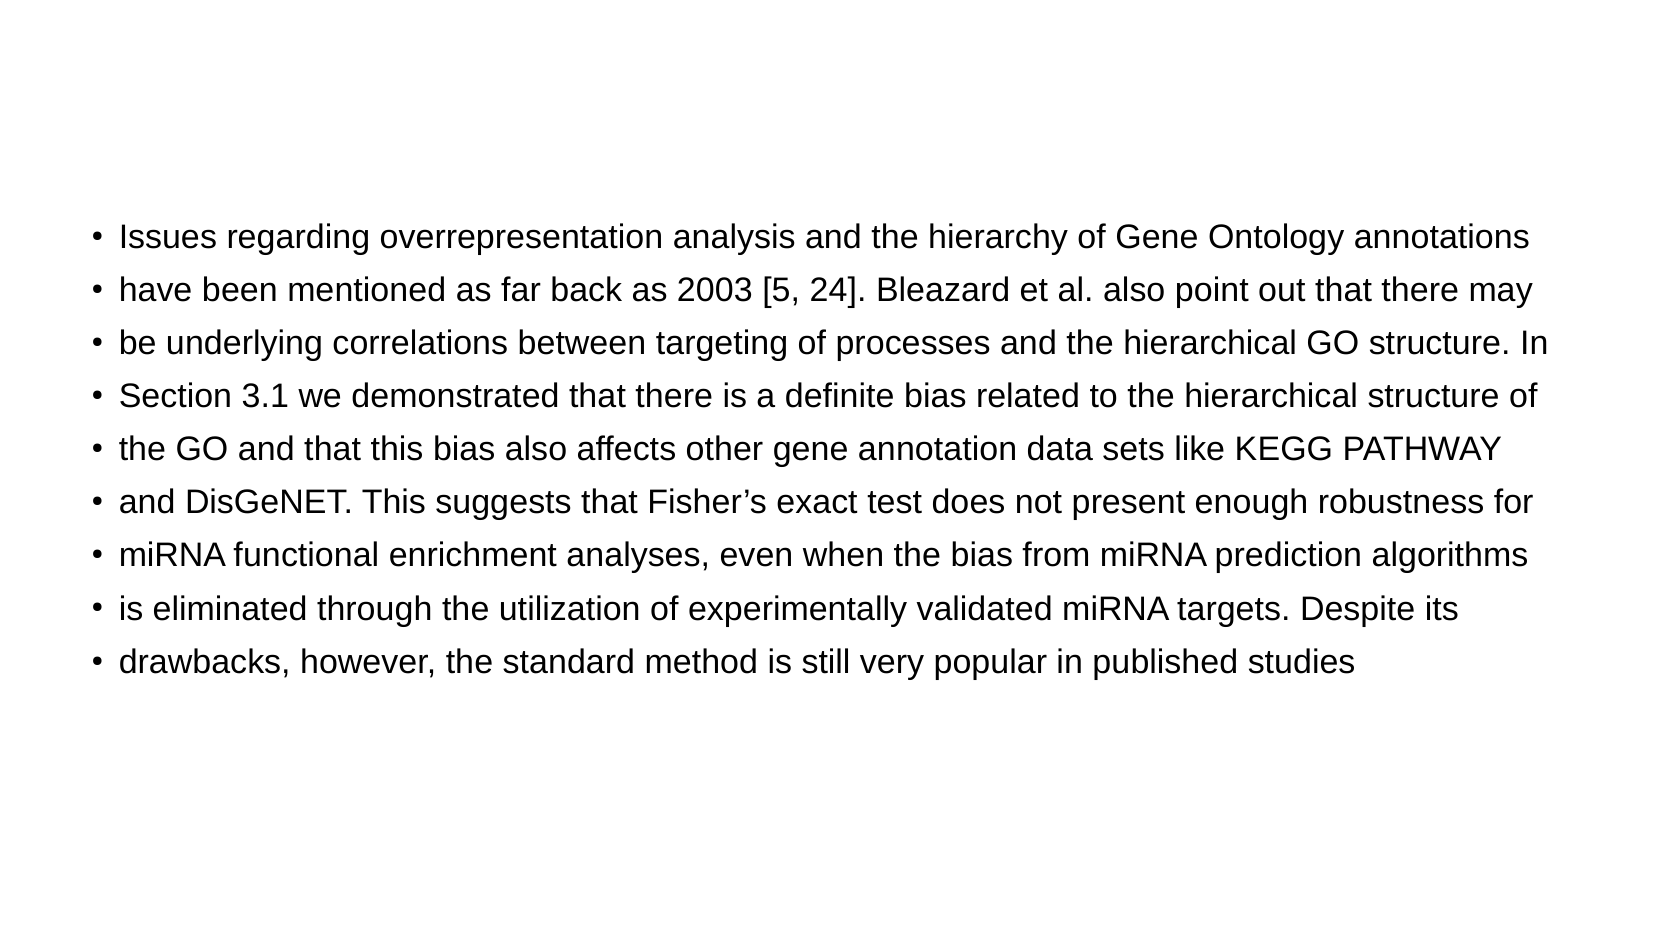

#
Issues regarding overrepresentation analysis and the hierarchy of Gene Ontology annotations
have been mentioned as far back as 2003 [5, 24]. Bleazard et al. also point out that there may
be underlying correlations between targeting of processes and the hierarchical GO structure. In
Section 3.1 we demonstrated that there is a definite bias related to the hierarchical structure of
the GO and that this bias also affects other gene annotation data sets like KEGG PATHWAY
and DisGeNET. This suggests that Fisher’s exact test does not present enough robustness for
miRNA functional enrichment analyses, even when the bias from miRNA prediction algorithms
is eliminated through the utilization of experimentally validated miRNA targets. Despite its
drawbacks, however, the standard method is still very popular in published studies